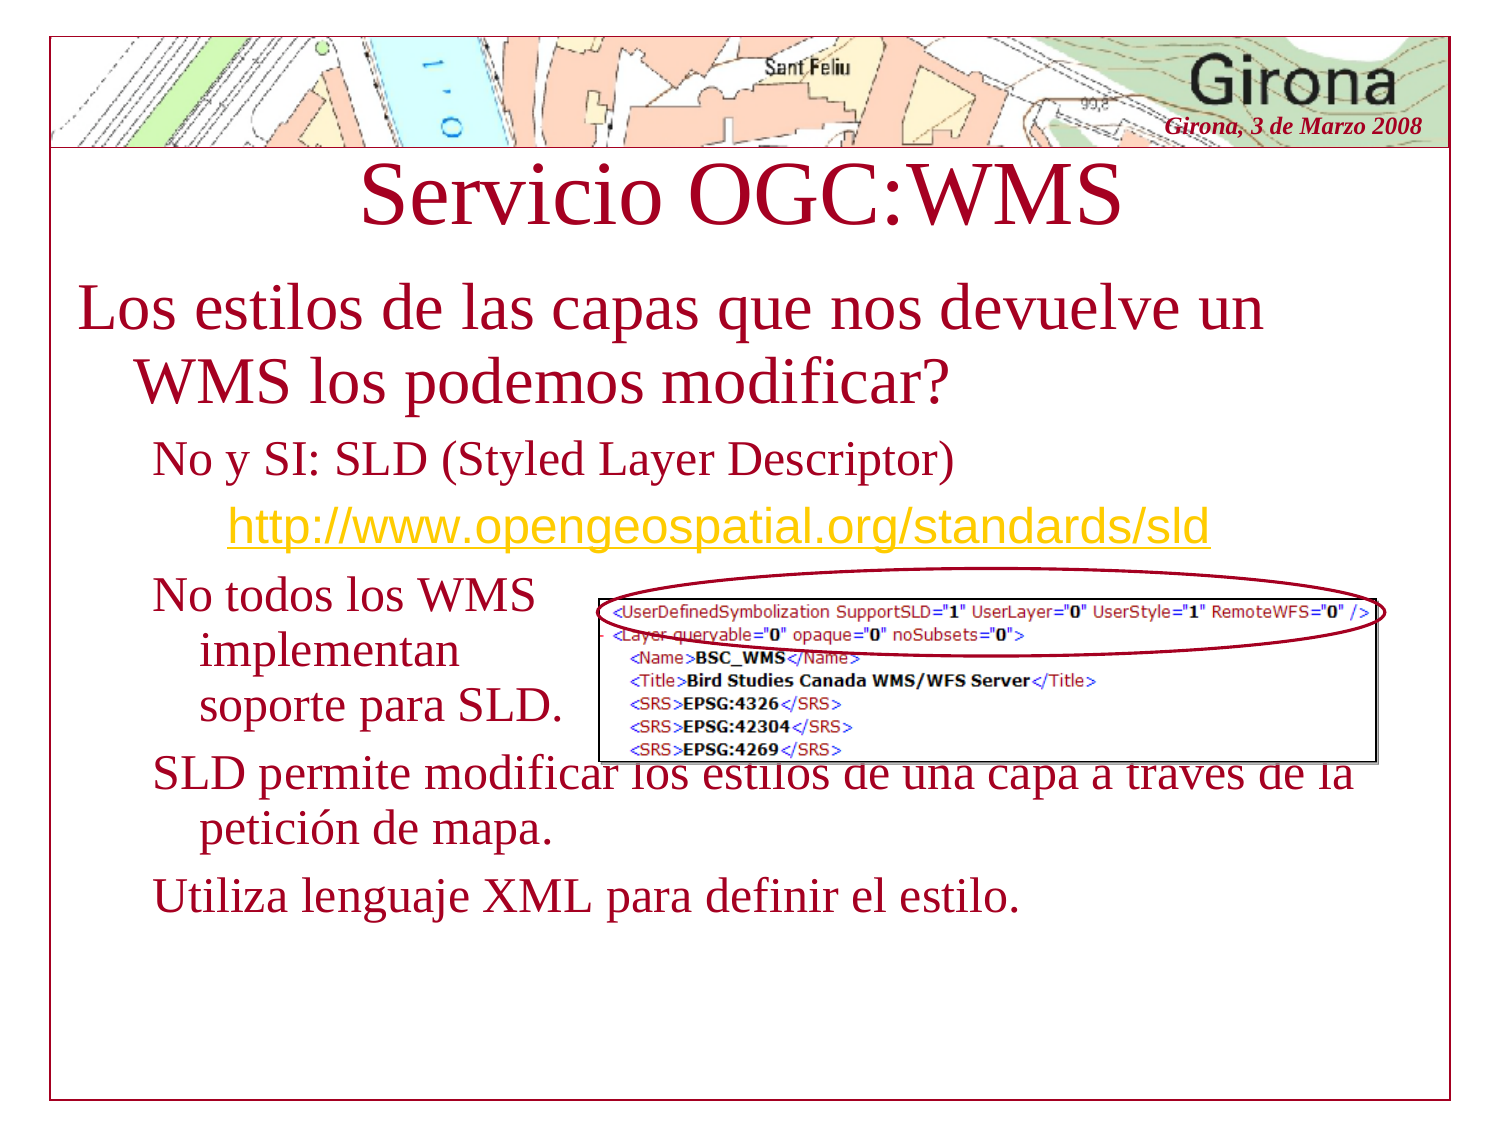

Servicio OGC:WMS
# Los estilos de las capas que nos devuelve un WMS los podemos modificar?
No y SI: SLD (Styled Layer Descriptor)
http://www.opengeospatial.org/standards/sld
No todos los WMS
implementan
soporte para SLD.
SLD permite modificar los estilos de una capa a través de la petición de mapa.
Utiliza lenguaje XML para definir el estilo.